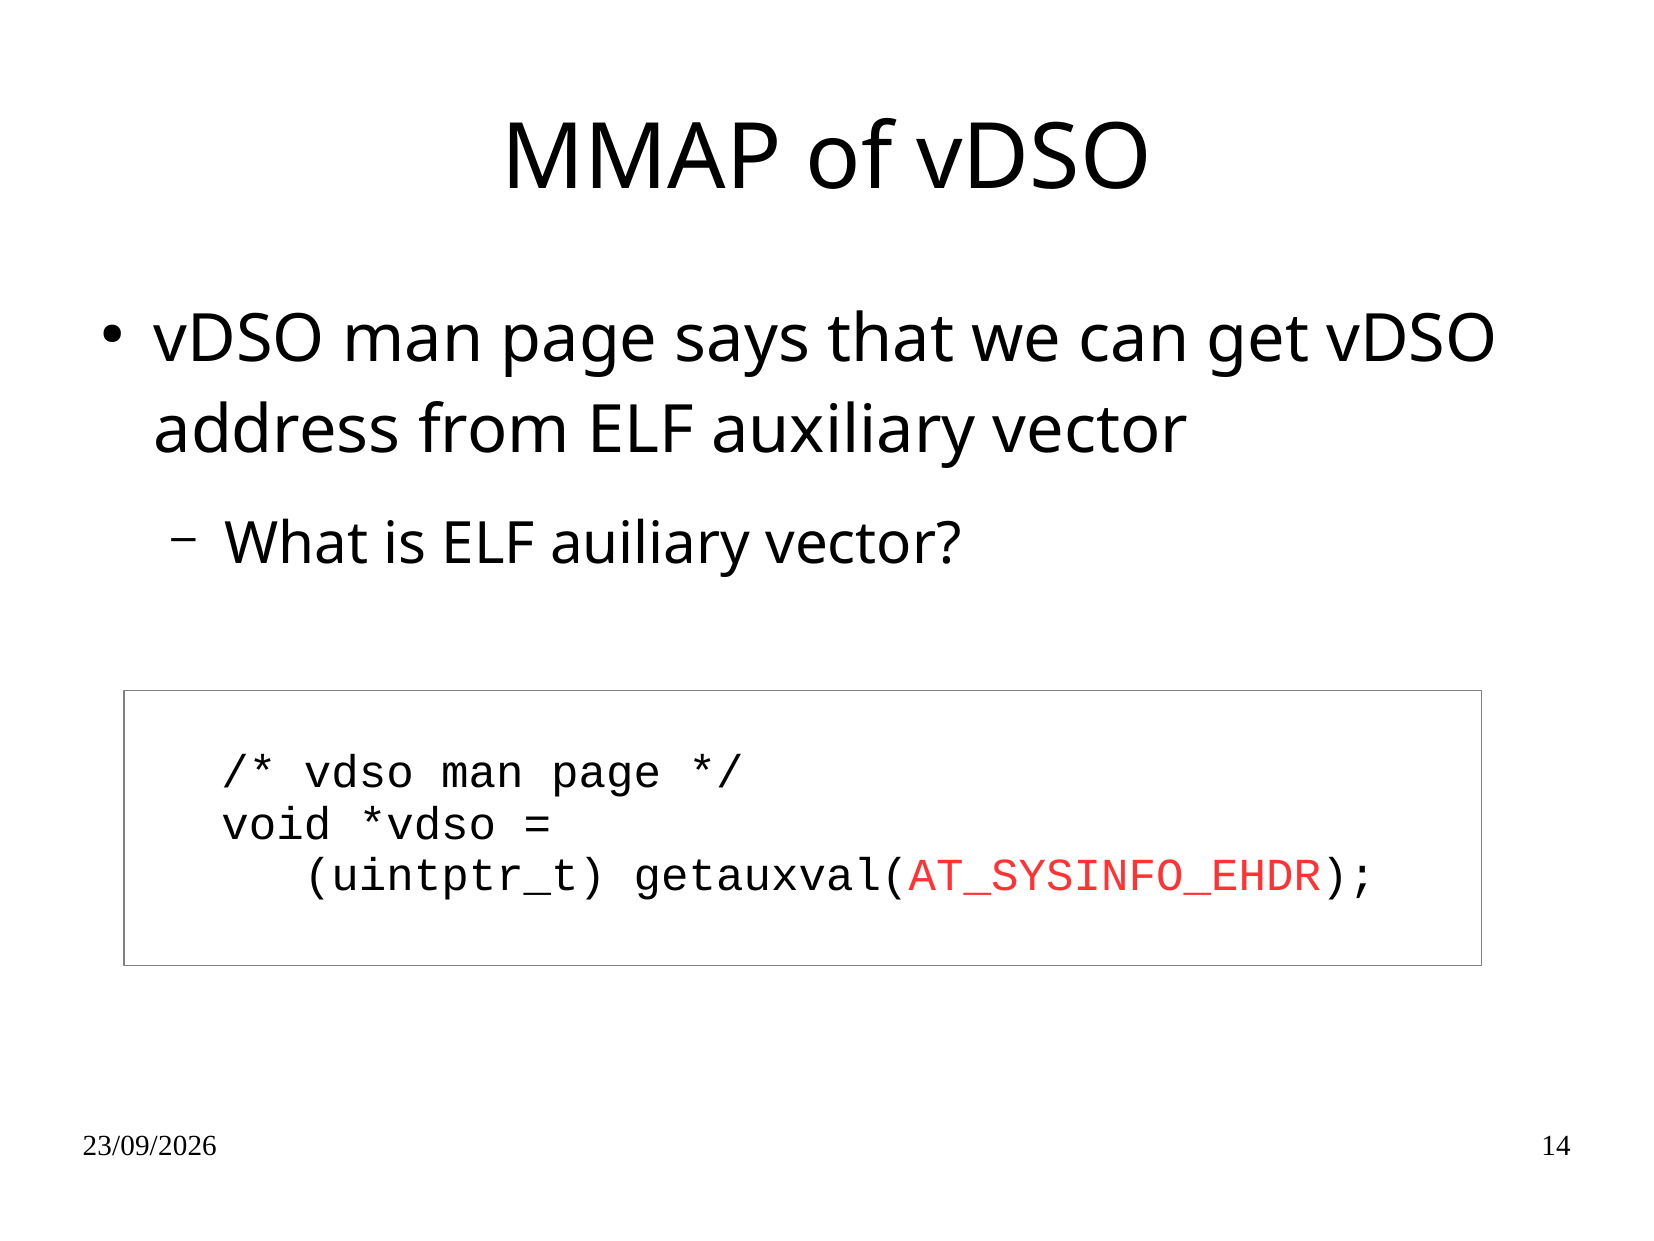

# MMAP of vDSO
vDSO man page says that we can get vDSO address from ELF auxiliary vector
What is ELF auiliary vector?
 /* vdso man page */
 void *vdso =
 (uintptr_t) getauxval(AT_SYSINFO_EHDR);
14